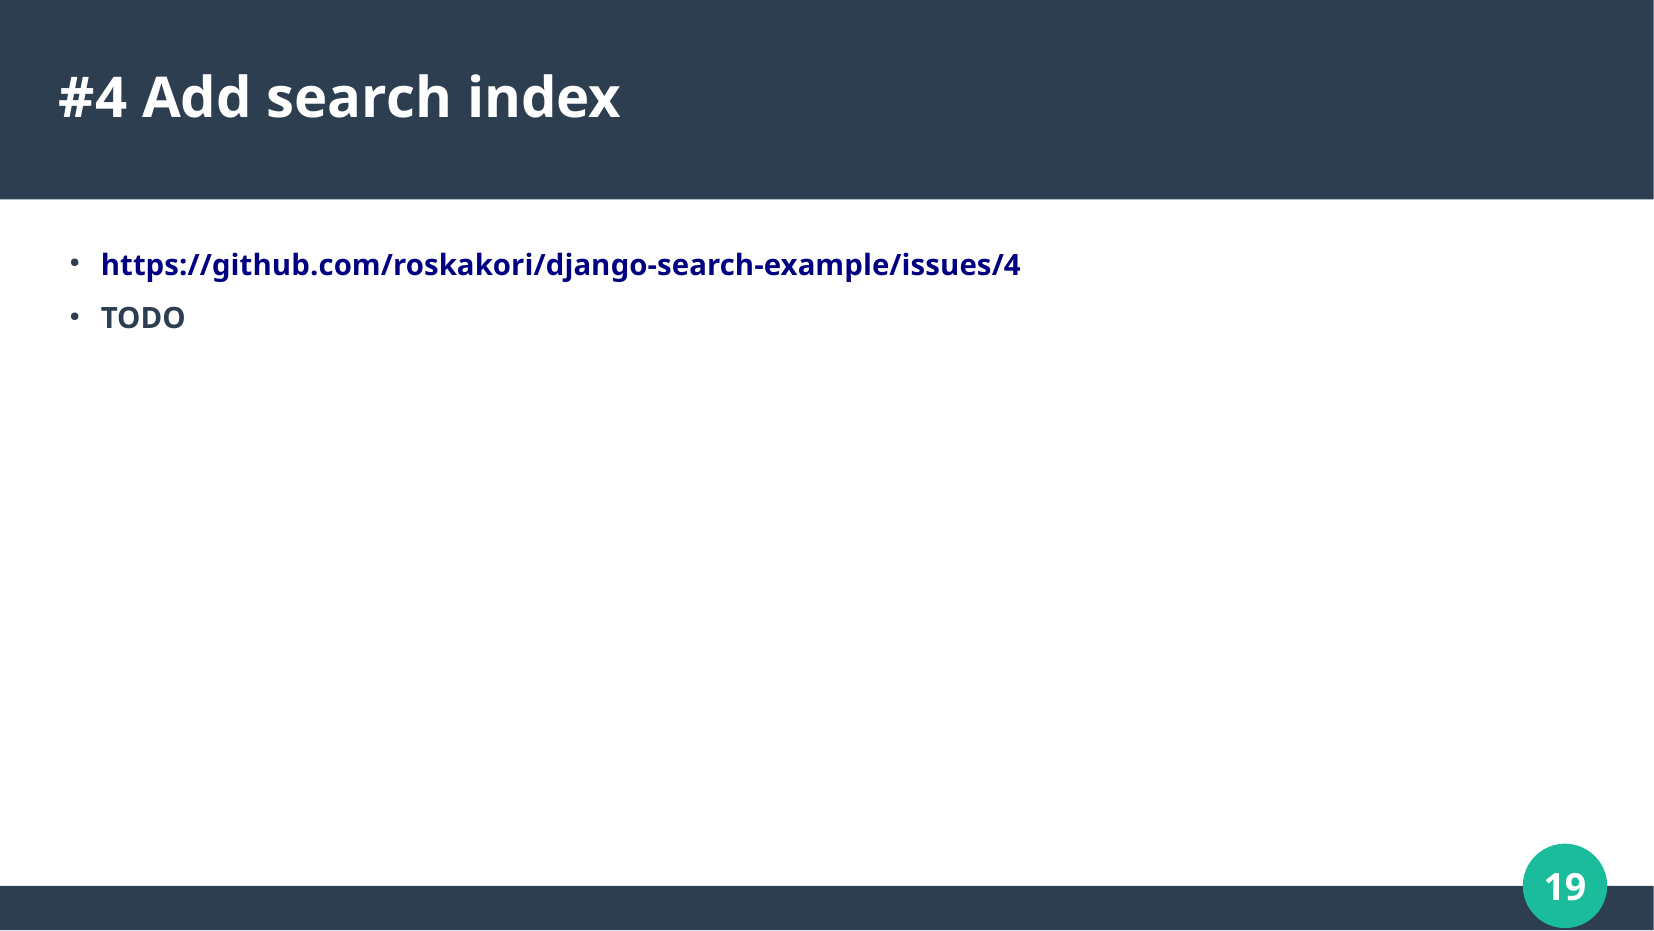

# #4 Add search index
https://github.com/roskakori/django-search-example/issues/4
TODO